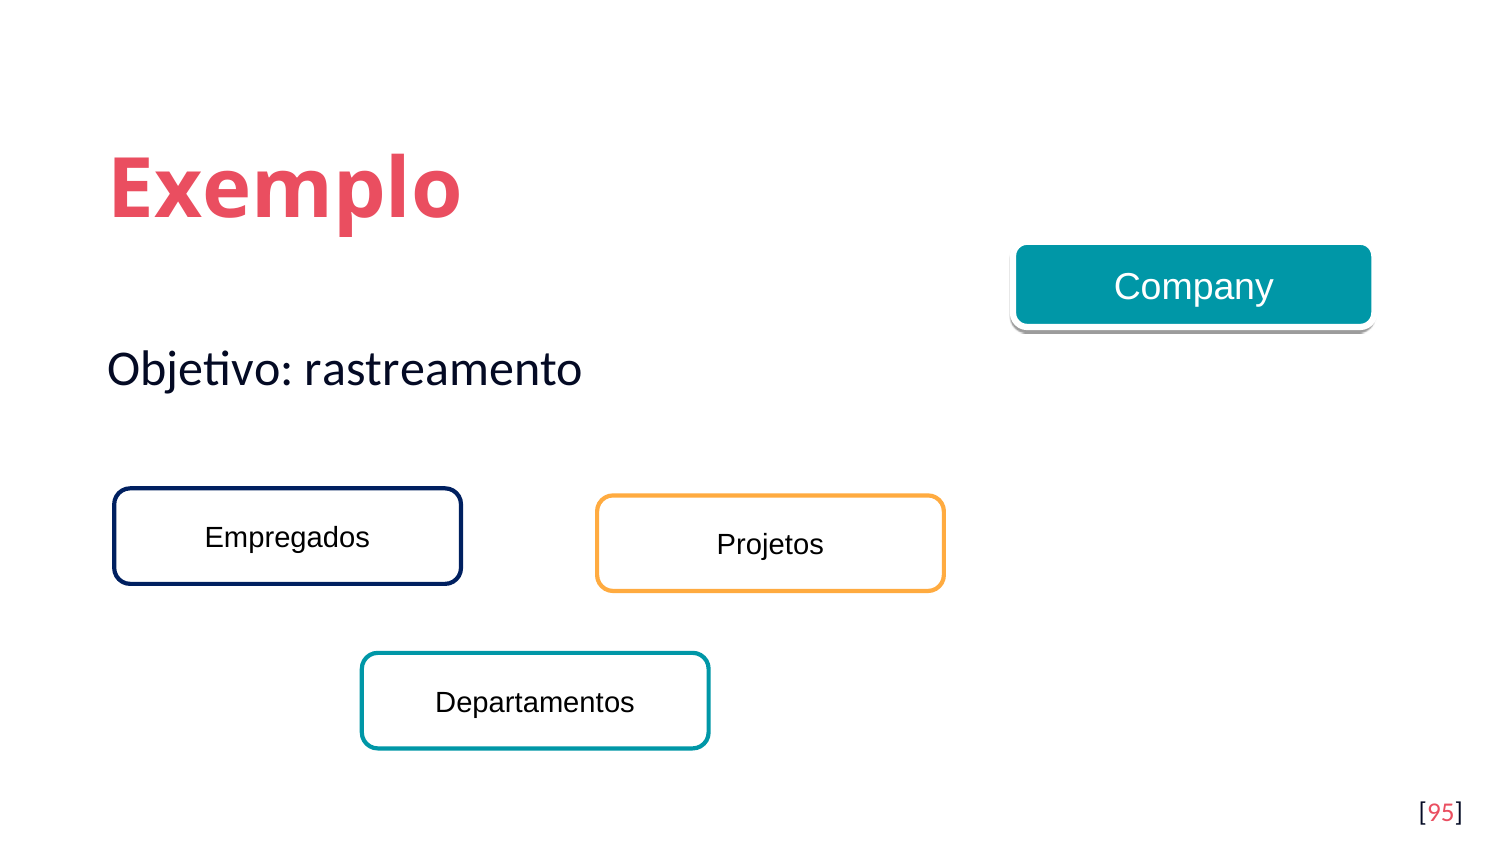

Exemplo
Company
Objetivo: rastreamento
Empregados
Projetos
Departamentos